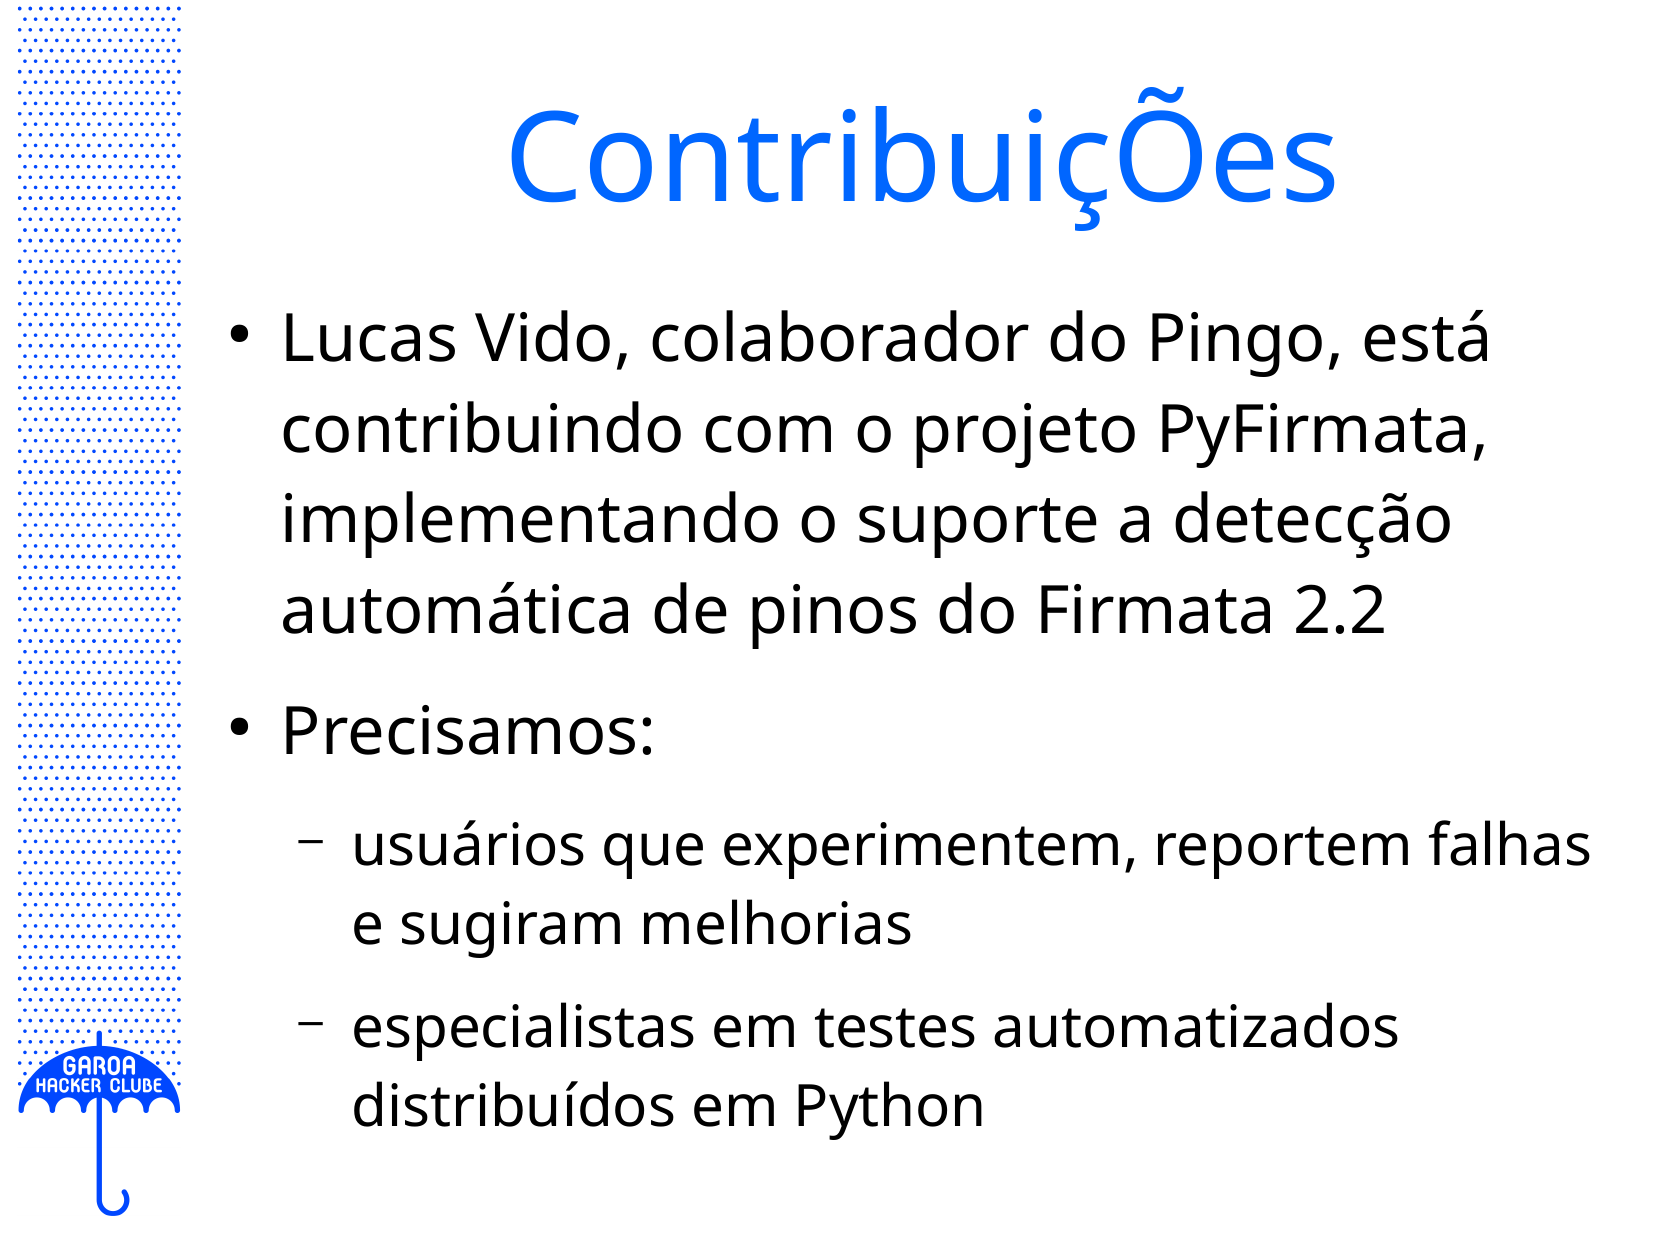

# ContribuiçÕes
Lucas Vido, colaborador do Pingo, está contribuindo com o projeto PyFirmata, implementando o suporte a detecção automática de pinos do Firmata 2.2
Precisamos:
usuários que experimentem, reportem falhas e sugiram melhorias
especialistas em testes automatizados distribuídos em Python